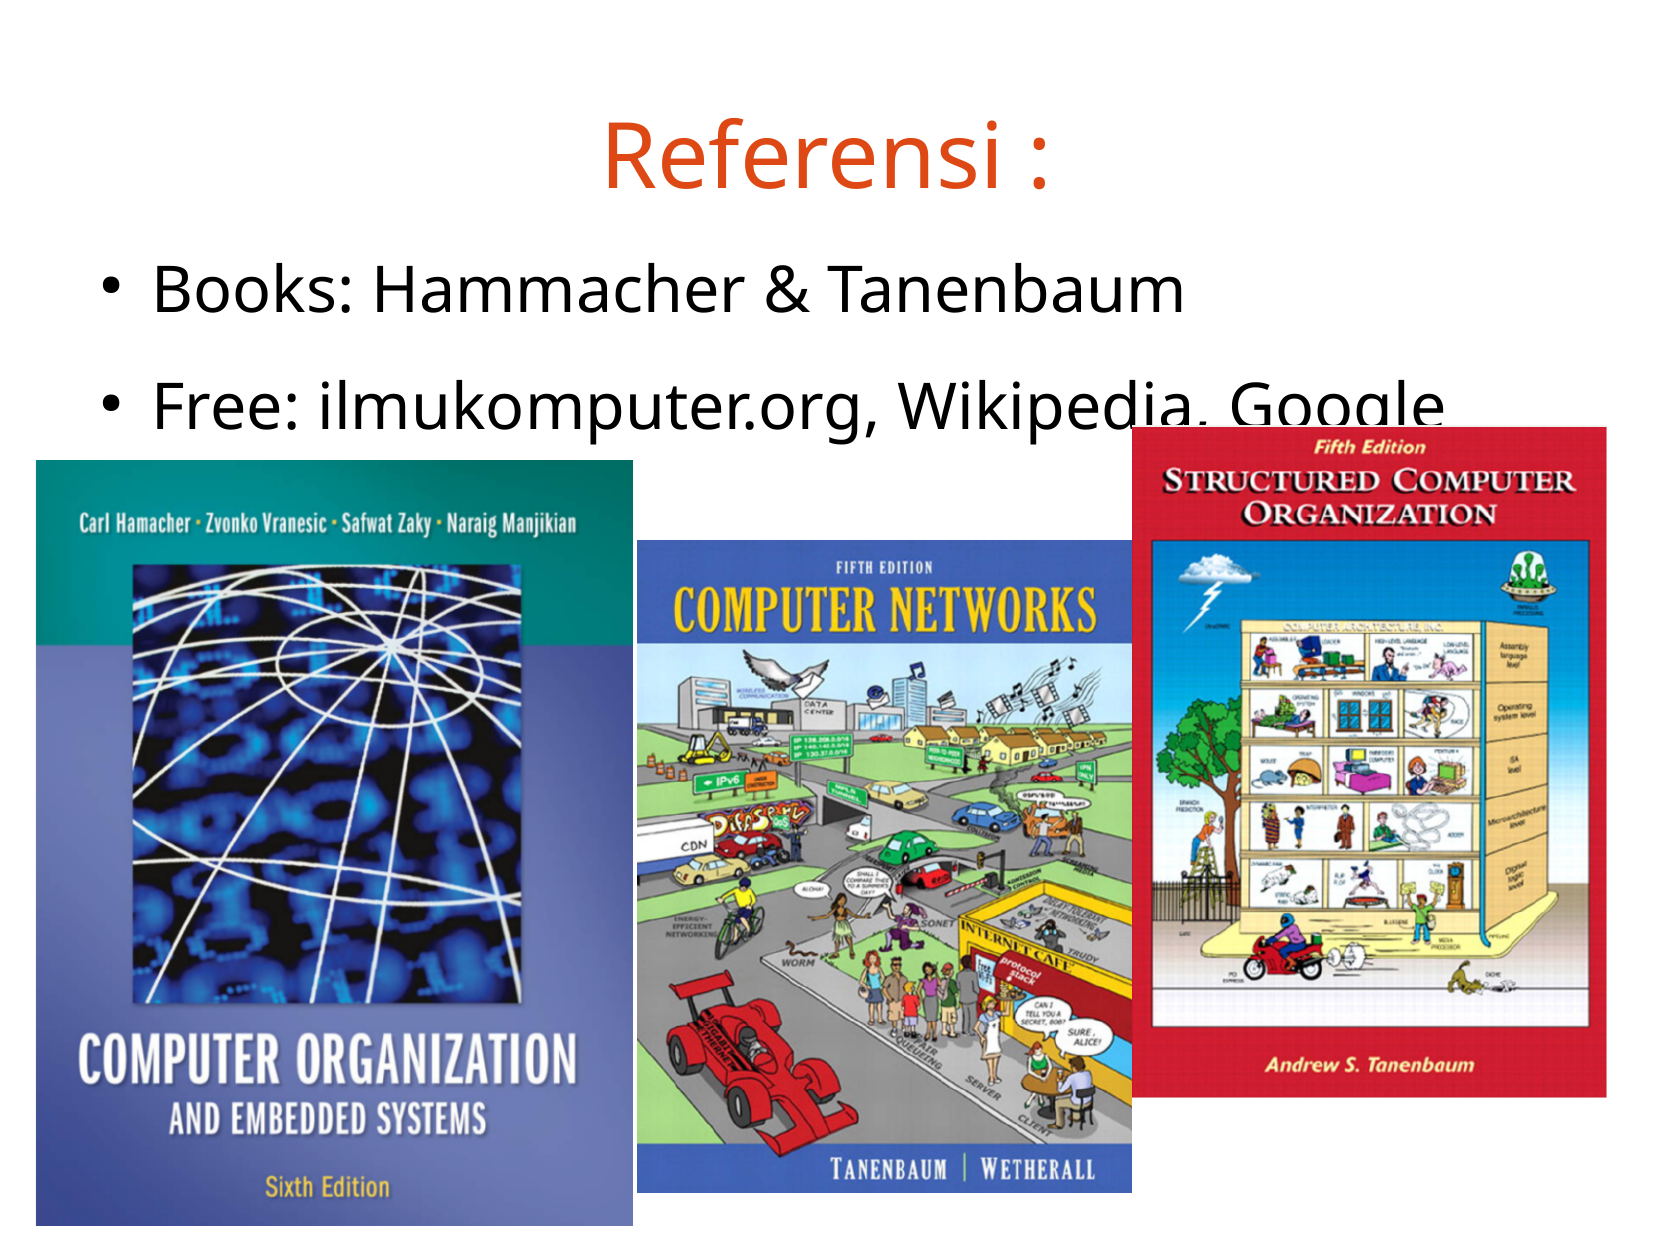

# Referensi :
Books: Hammacher & Tanenbaum
Free: ilmukomputer.org, Wikipedia, Google